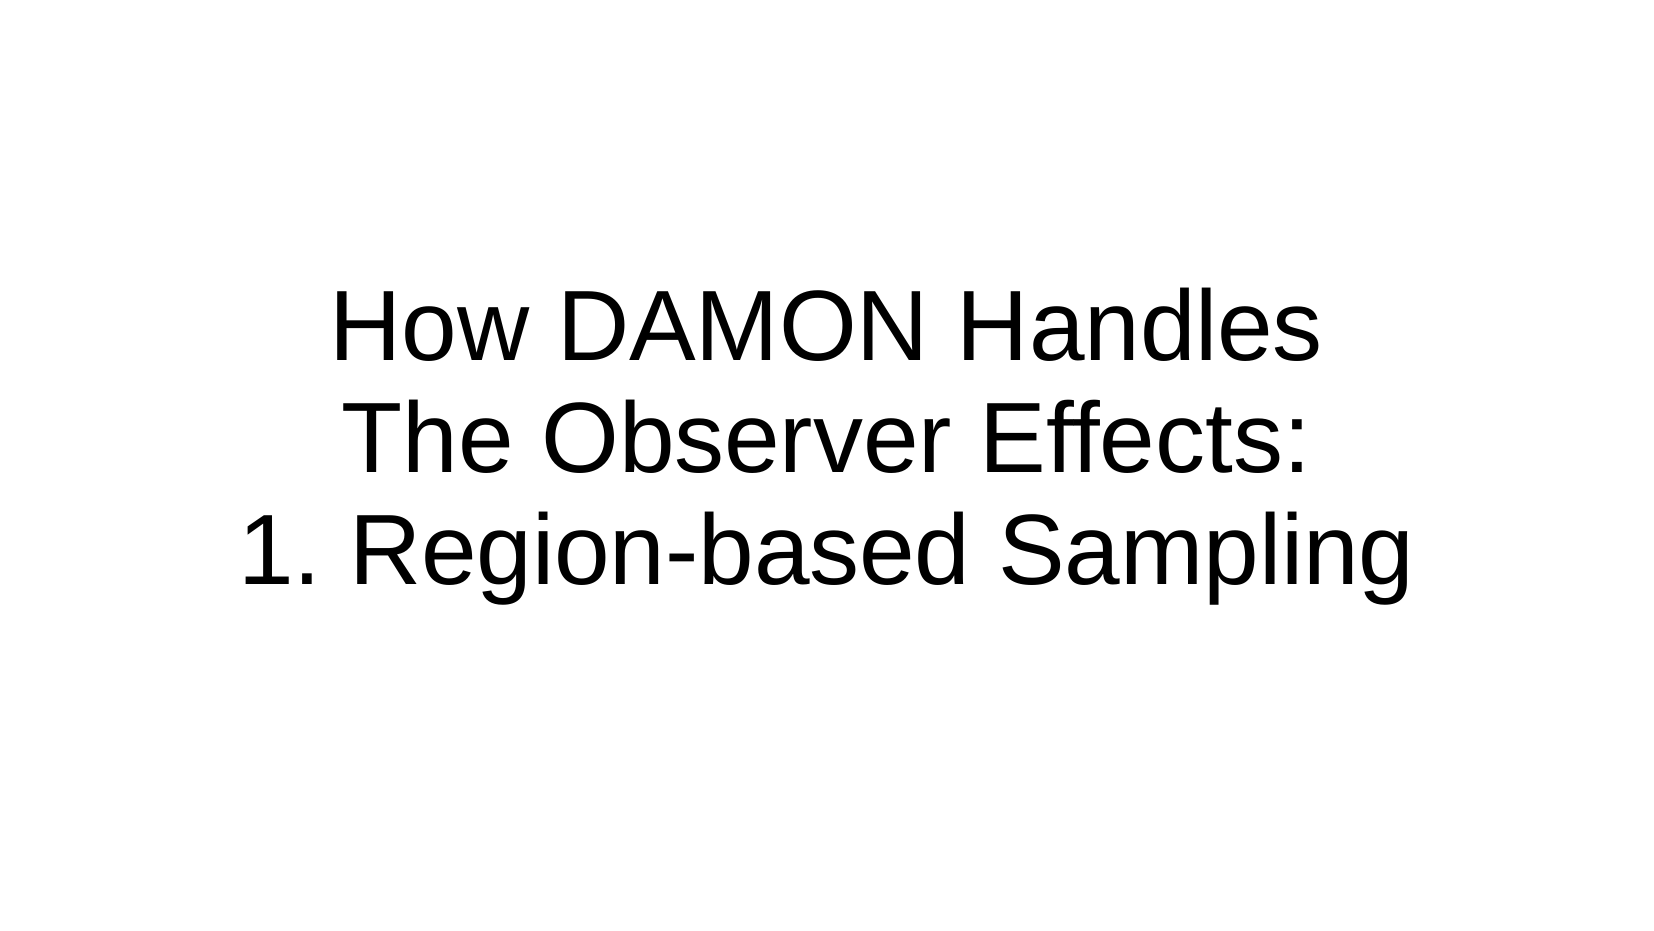

How DAMON Handles
The Observer Effects:
1. Region-based Sampling